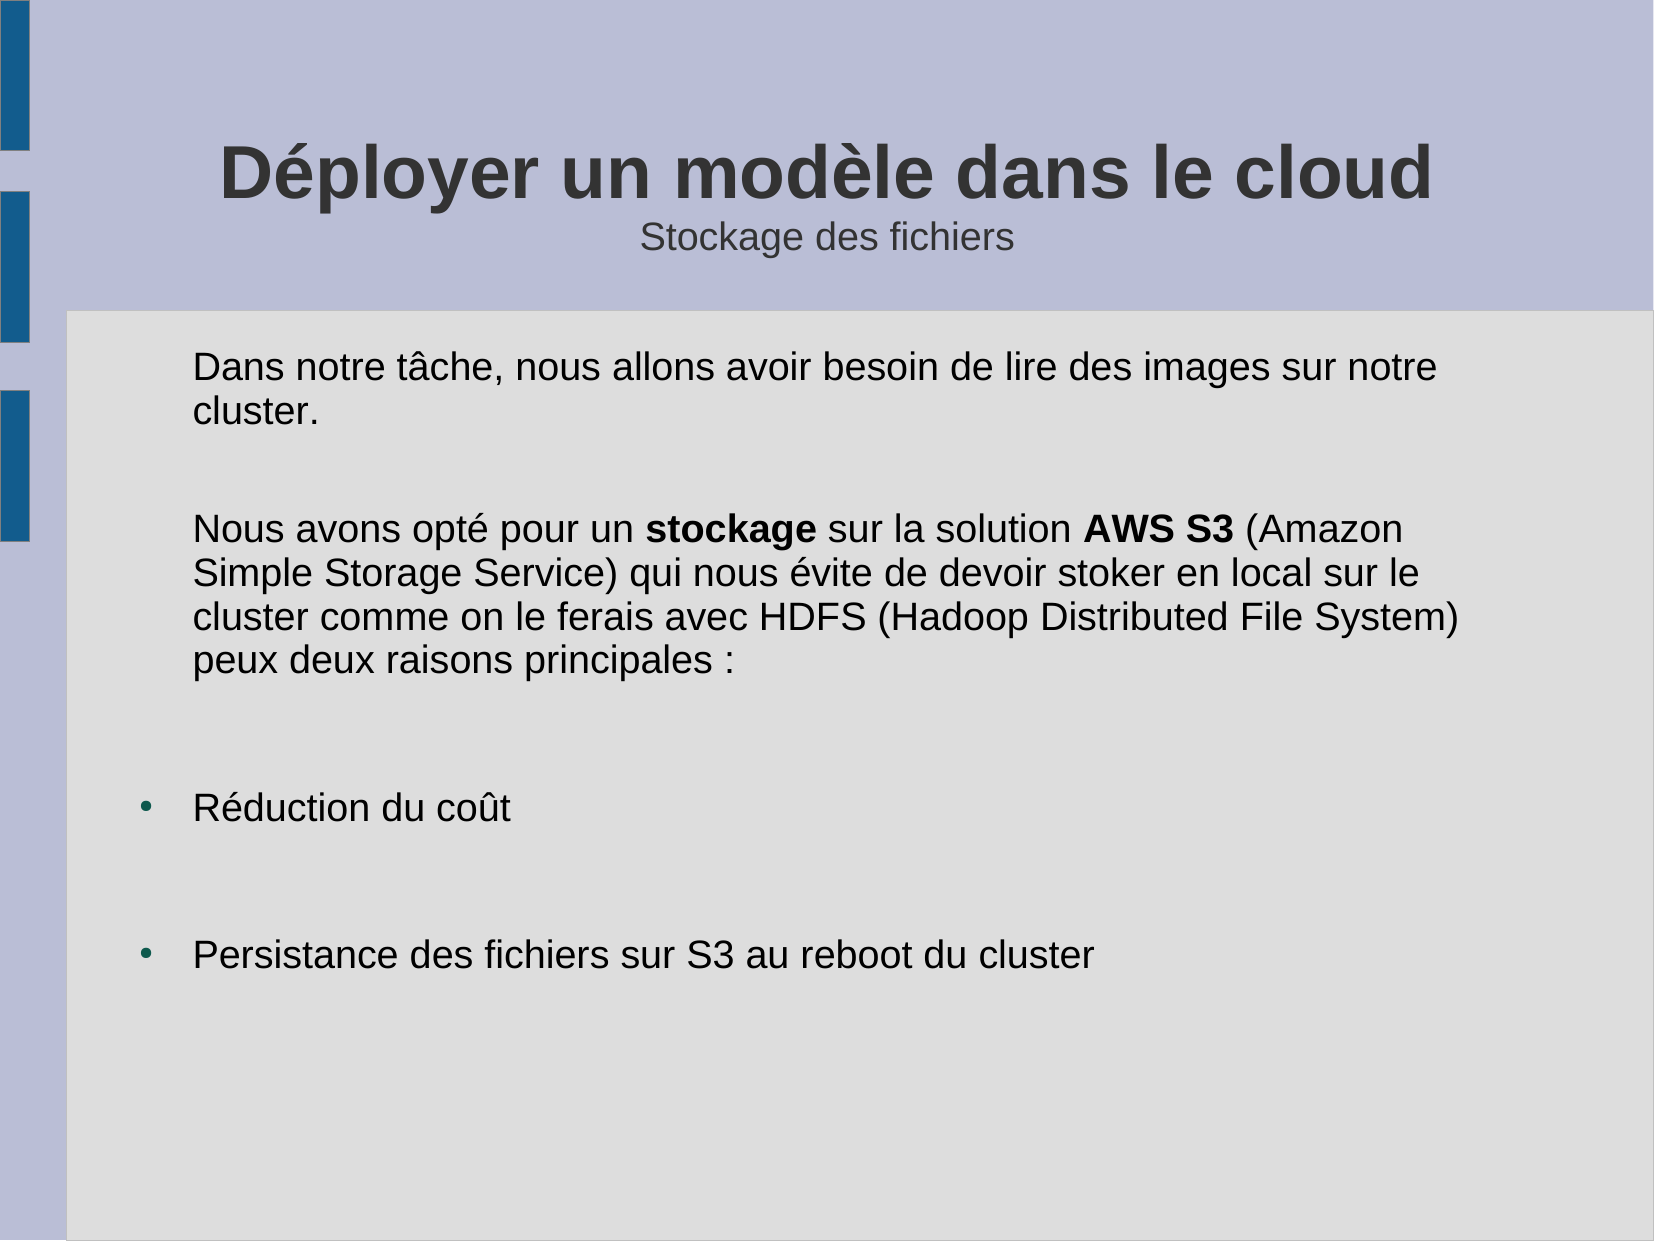

# Déployer un modèle dans le cloud Stockage des fichiers
Dans notre tâche, nous allons avoir besoin de lire des images sur notre cluster.
Nous avons opté pour un stockage sur la solution AWS S3 (Amazon Simple Storage Service) qui nous évite de devoir stoker en local sur le cluster comme on le ferais avec HDFS (Hadoop Distributed File System) peux deux raisons principales :
Réduction du coût
Persistance des fichiers sur S3 au reboot du cluster